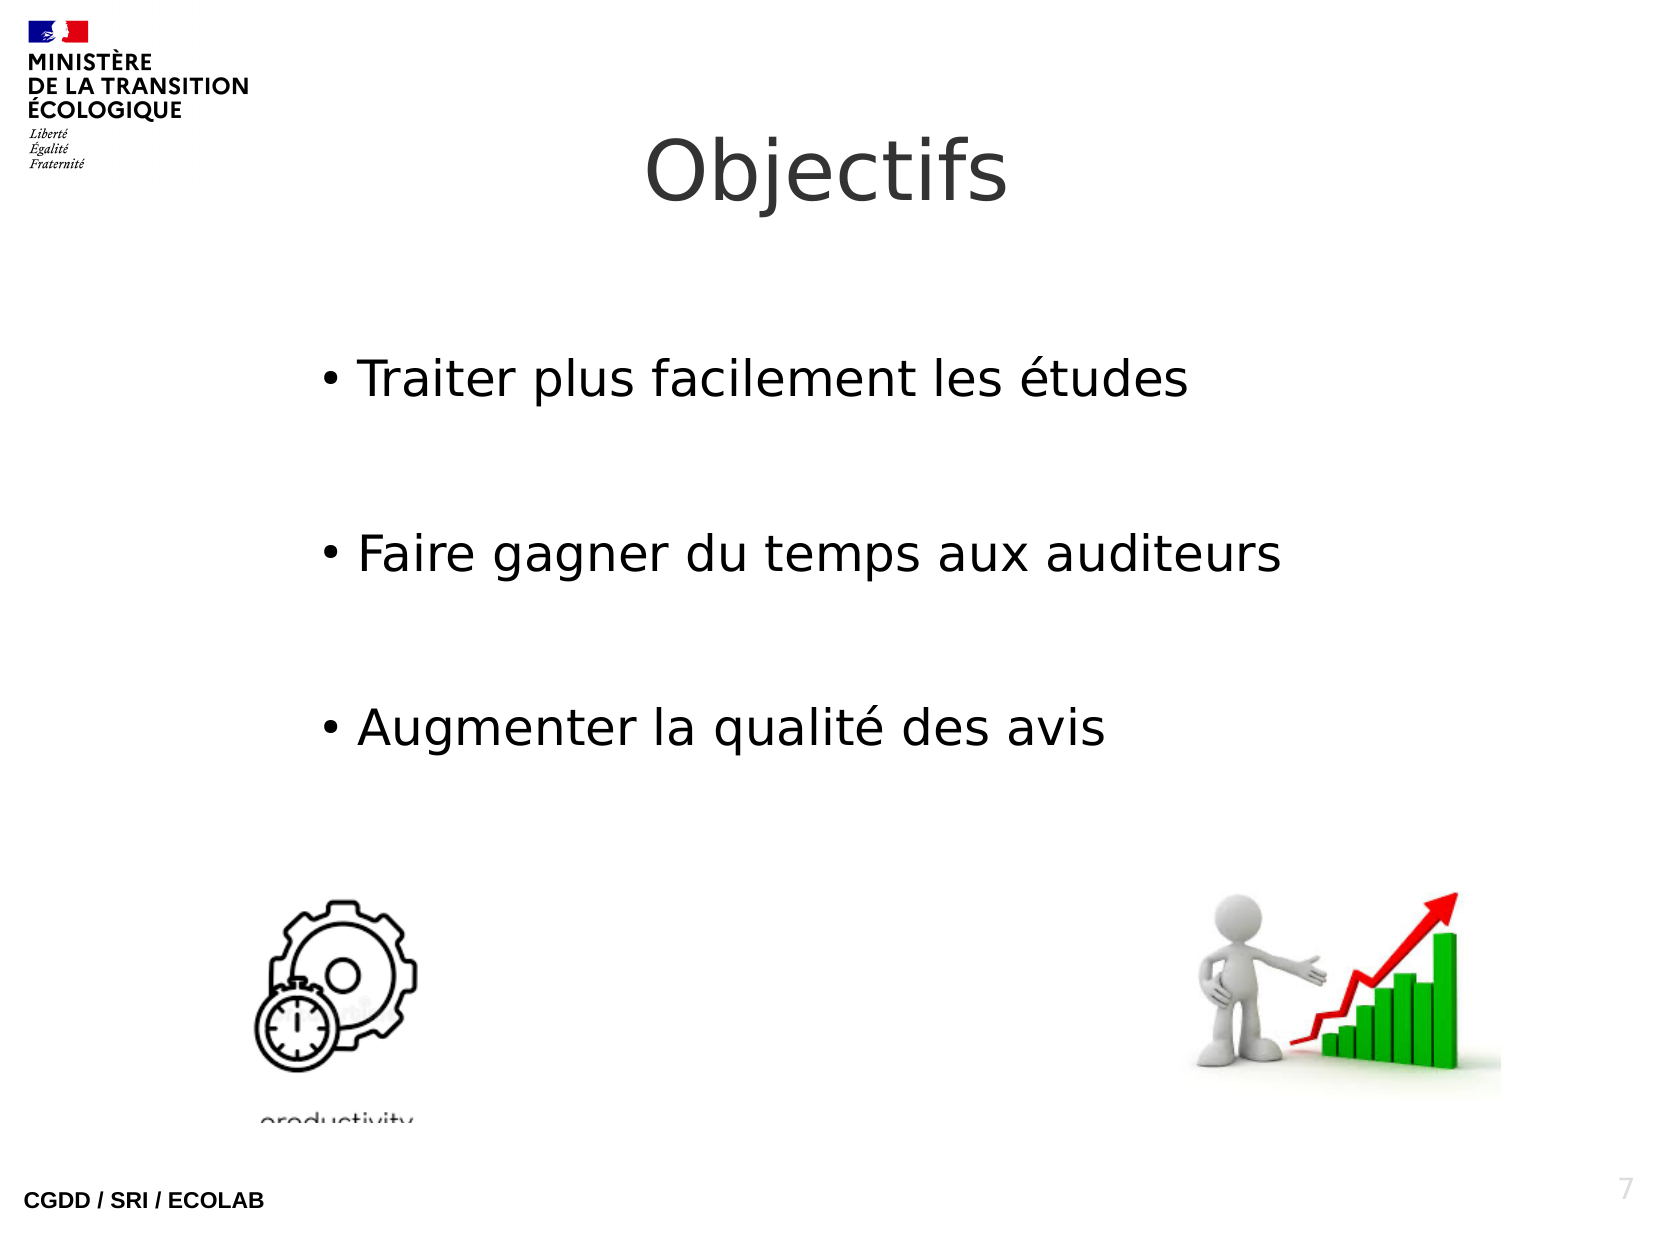

# Objectifs
Traiter plus facilement les études
Faire gagner du temps aux auditeurs
Augmenter la qualité des avis
7